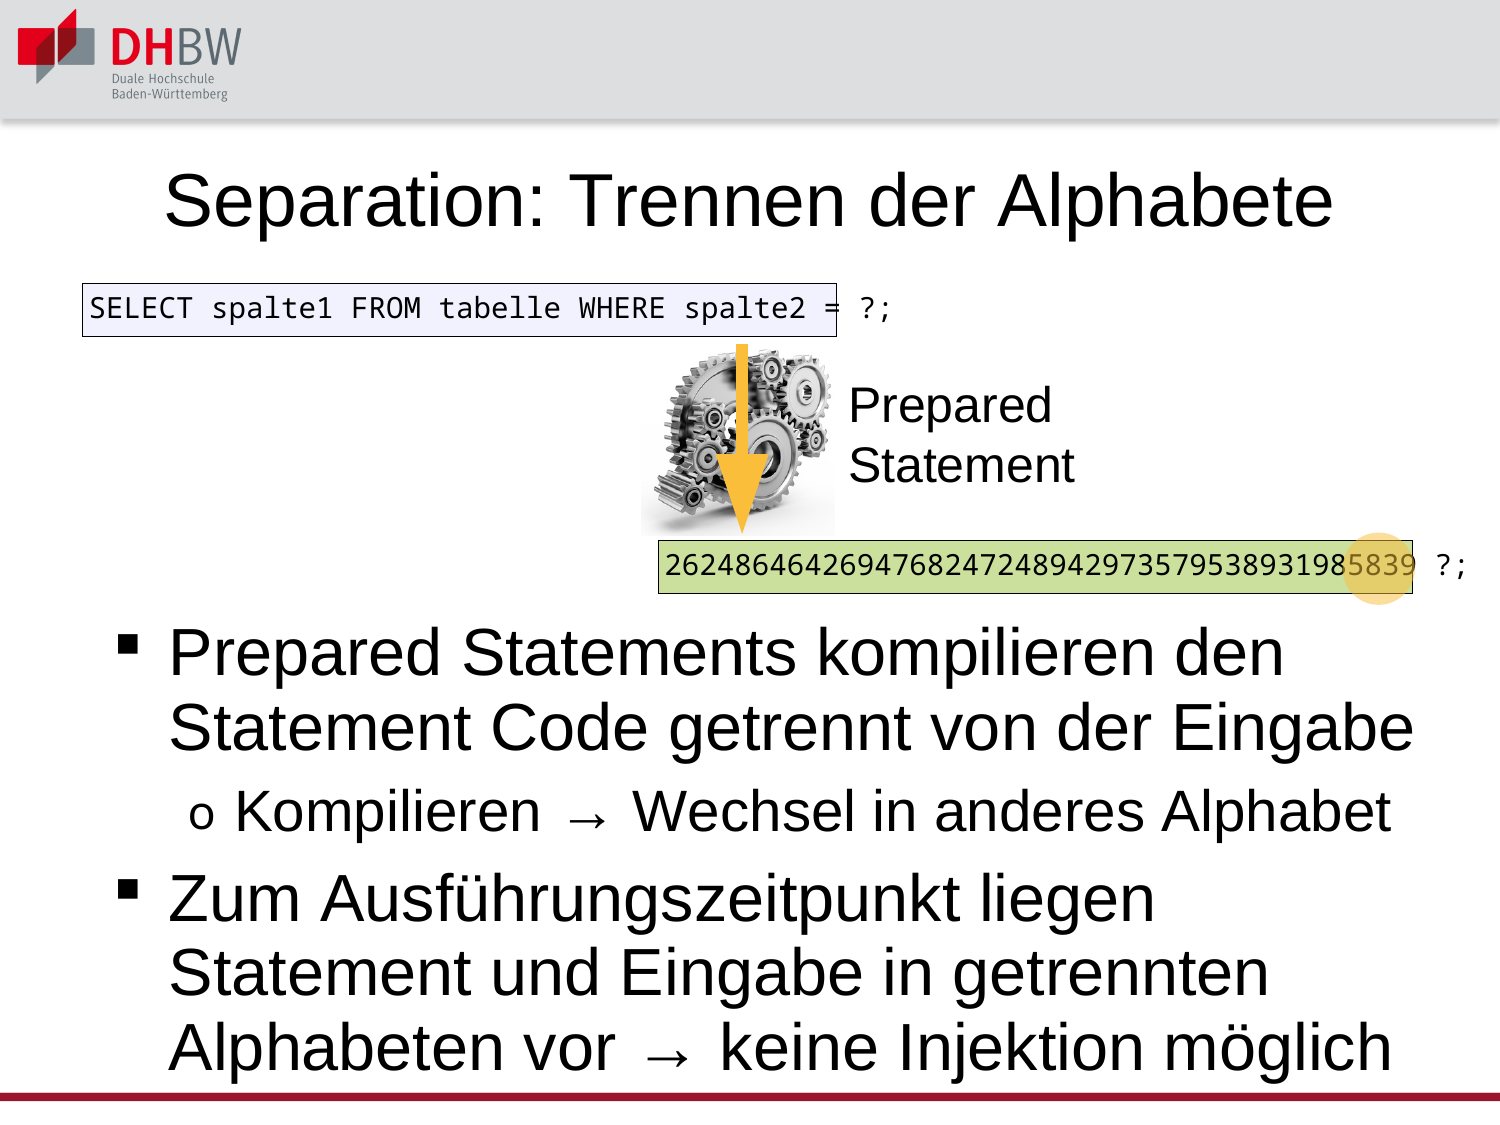

# Separation: Trennen der Alphabete
SELECT spalte1 FROM tabelle WHERE spalte2 = ?;
Prepared
Statement
2624864642694768247248942973579538931985839 ?;
Prepared Statements kompilieren den Statement Code getrennt von der Eingabe
Kompilieren → Wechsel in anderes Alphabet
Zum Ausführungszeitpunkt liegen Statement und Eingabe in getrennten Alphabeten vor → keine Injektion möglich